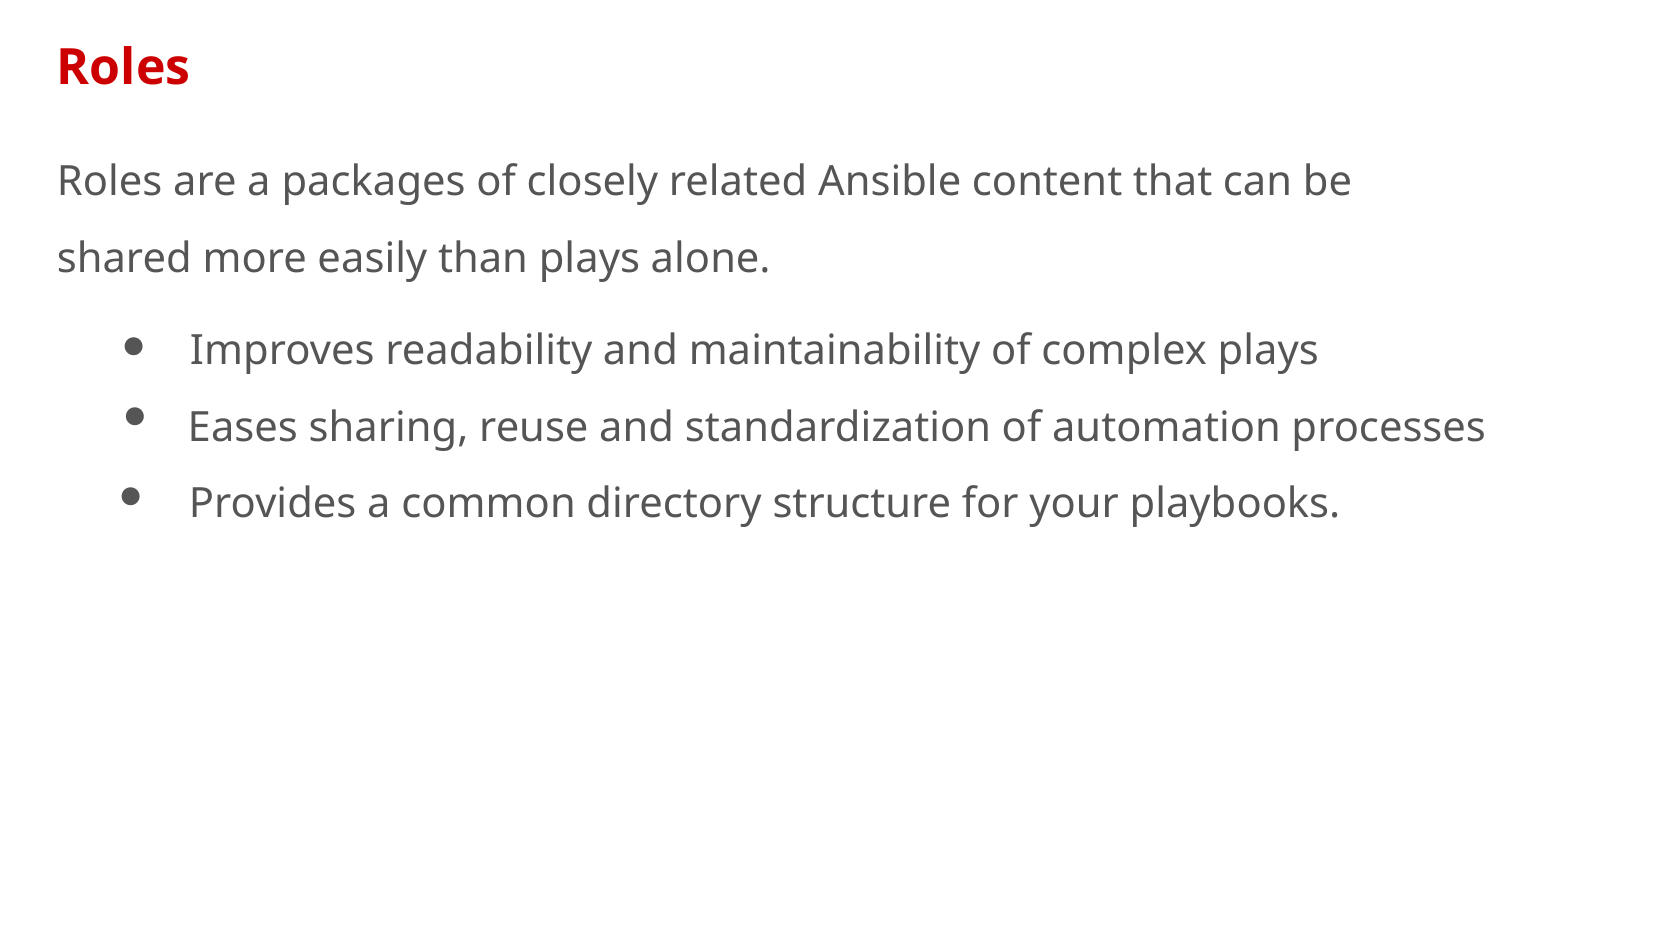

Roles
Roles are a packages of closely related Ansible content that can be
shared more easily than plays alone.
Improves readability and maintainability of complex plays
●
●
Eases sharing, reuse and standardization of automation processes
●
Provides a common directory structure for your playbooks.